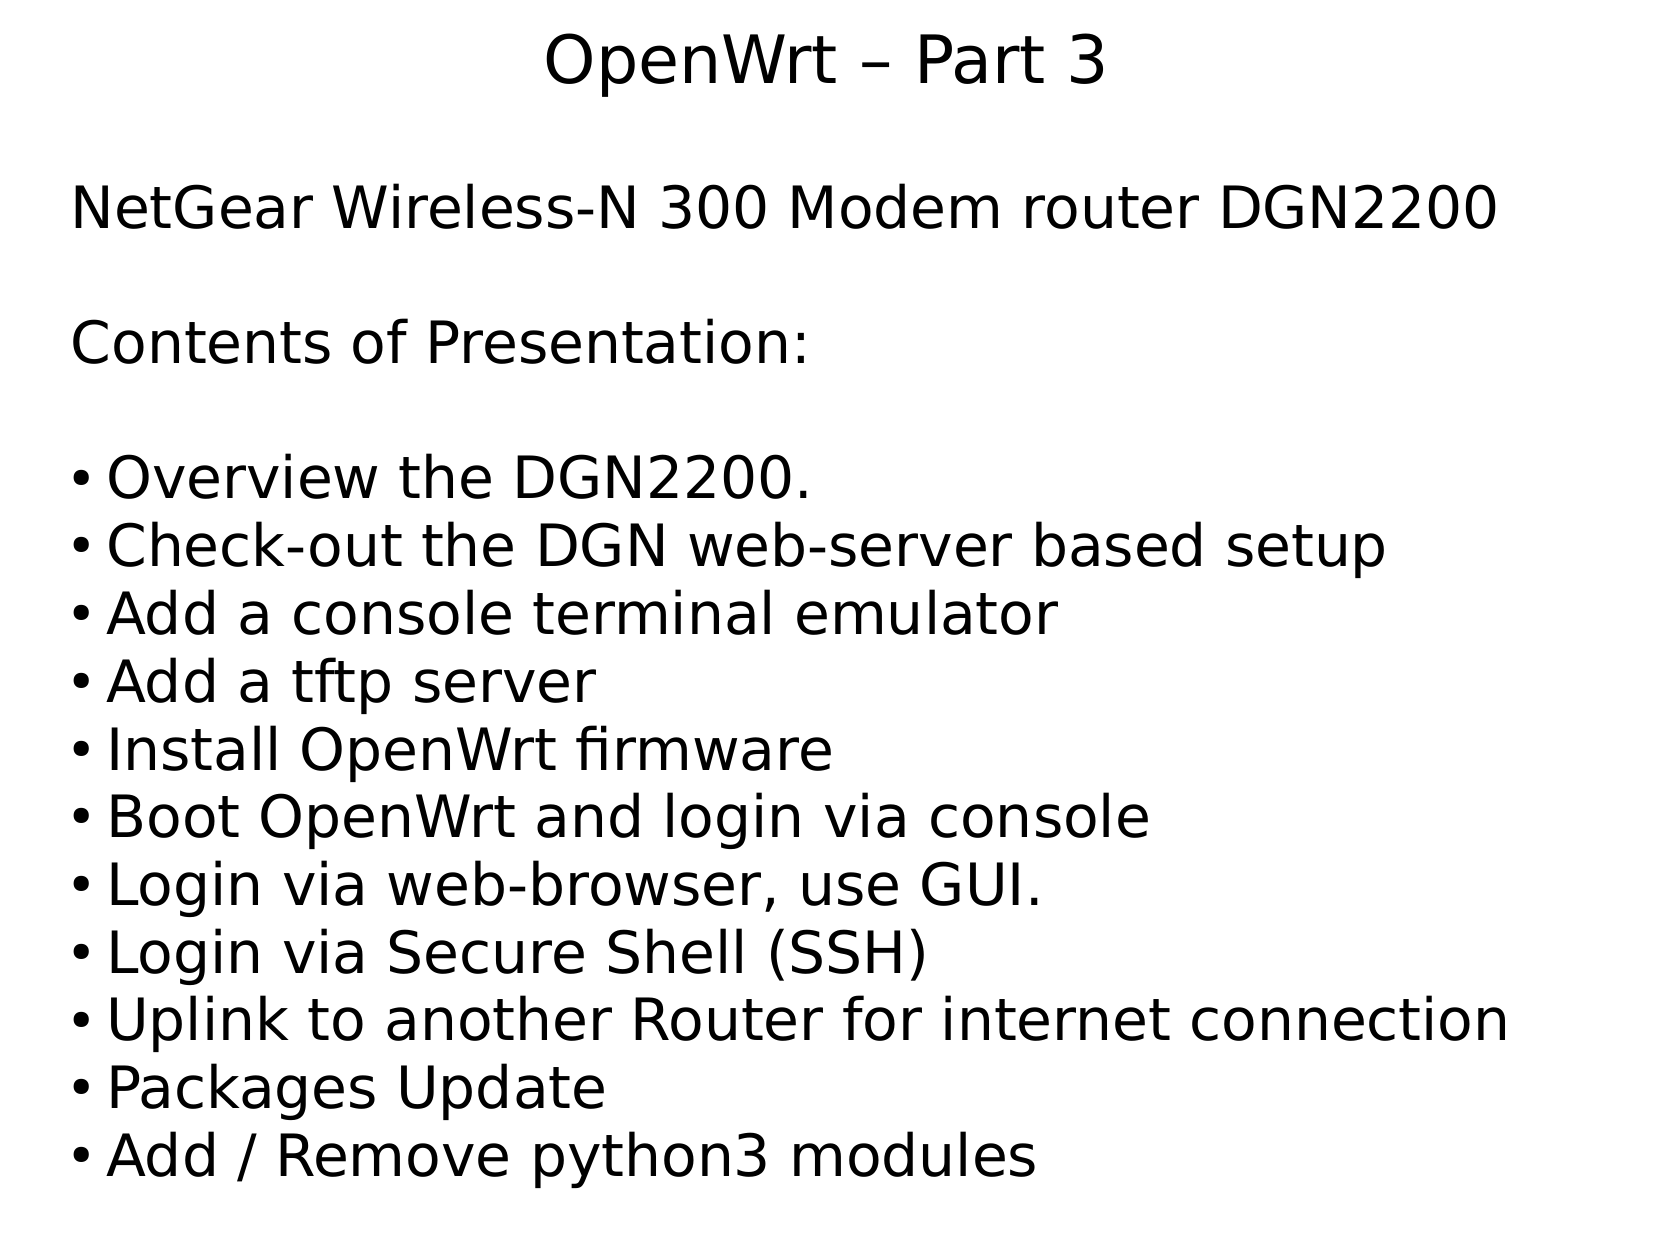

# OpenWrt – Part 3
NetGear Wireless-N 300 Modem router DGN2200
Contents of Presentation:
Overview the DGN2200.
Check-out the DGN web-server based setup
Add a console terminal emulator
Add a tftp server
Install OpenWrt firmware
Boot OpenWrt and login via console
Login via web-browser, use GUI.
Login via Secure Shell (SSH)
Uplink to another Router for internet connection
Packages Update
Add / Remove python3 modules